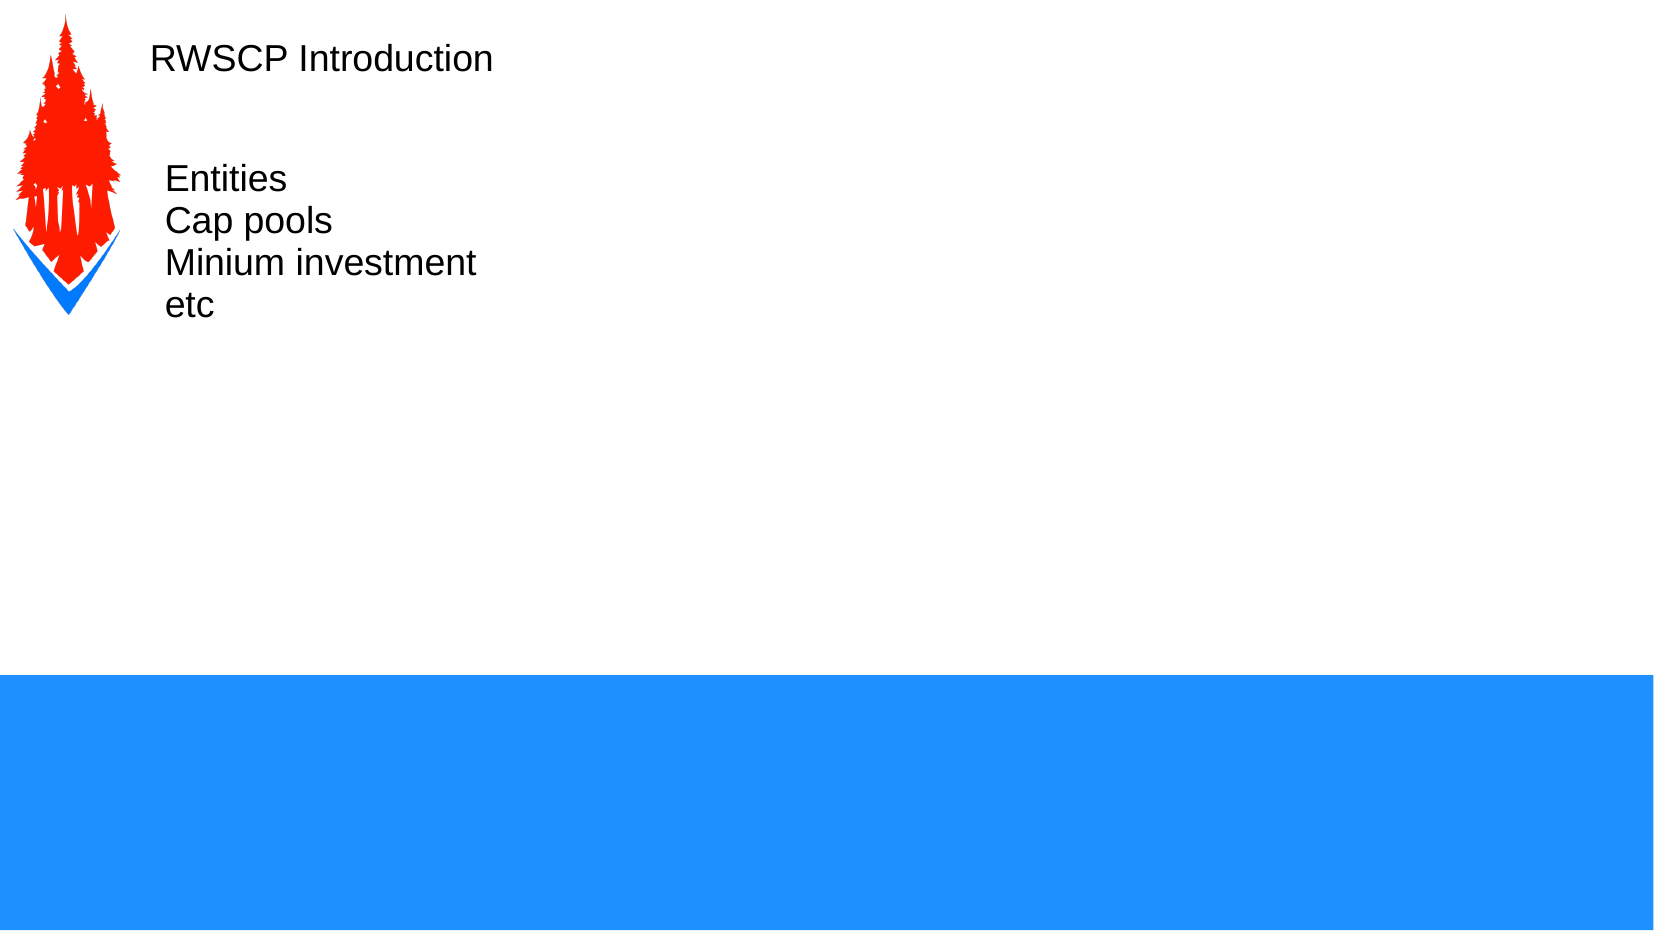

RWSCP Introduction
Entities
Cap pools
Minium investment
etc